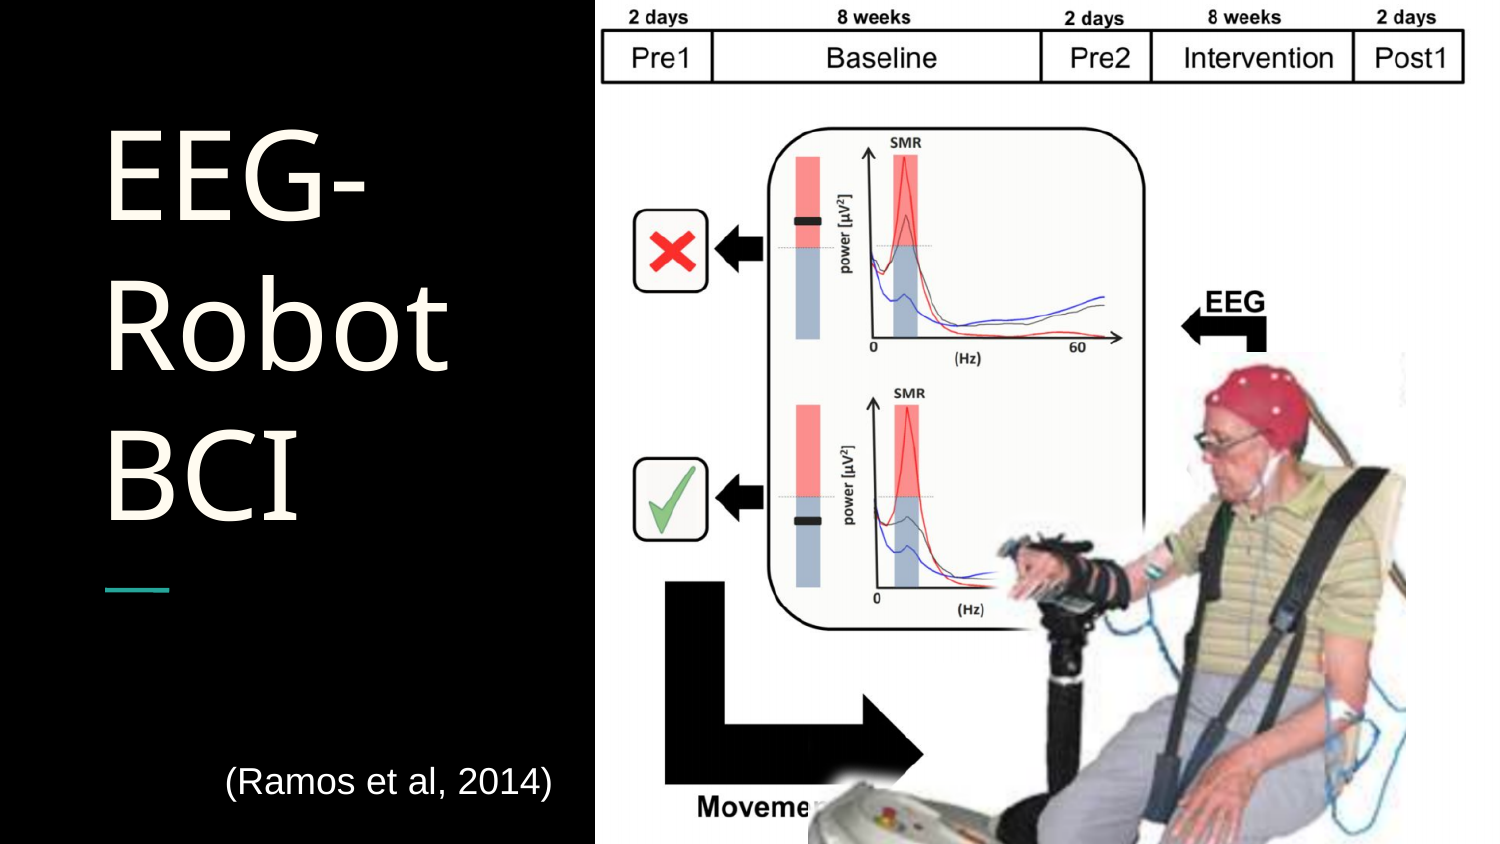

# EEG- Robot BCI
(Ramos et al, 2014)